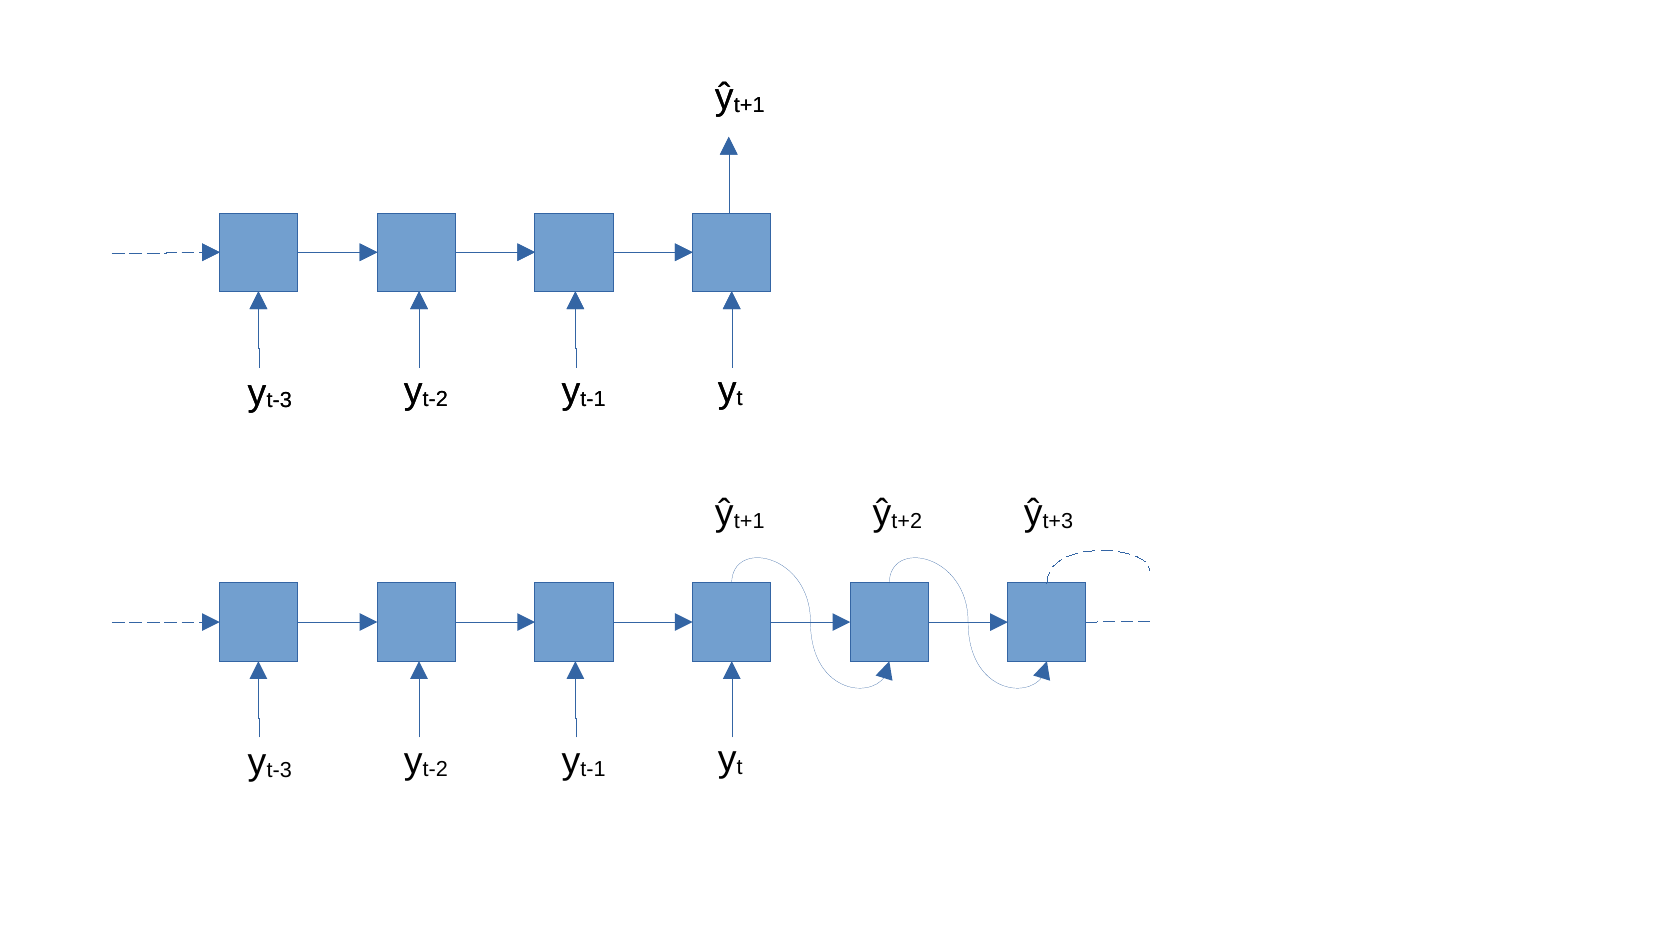

ŷt+1
ŷt+1
yt
yt
yt-2
yt-2
yt-1
yt-1
yt-3
yt-3
ŷt+1
ŷt+2
ŷt+3
yt
yt-2
yt-1
yt-3